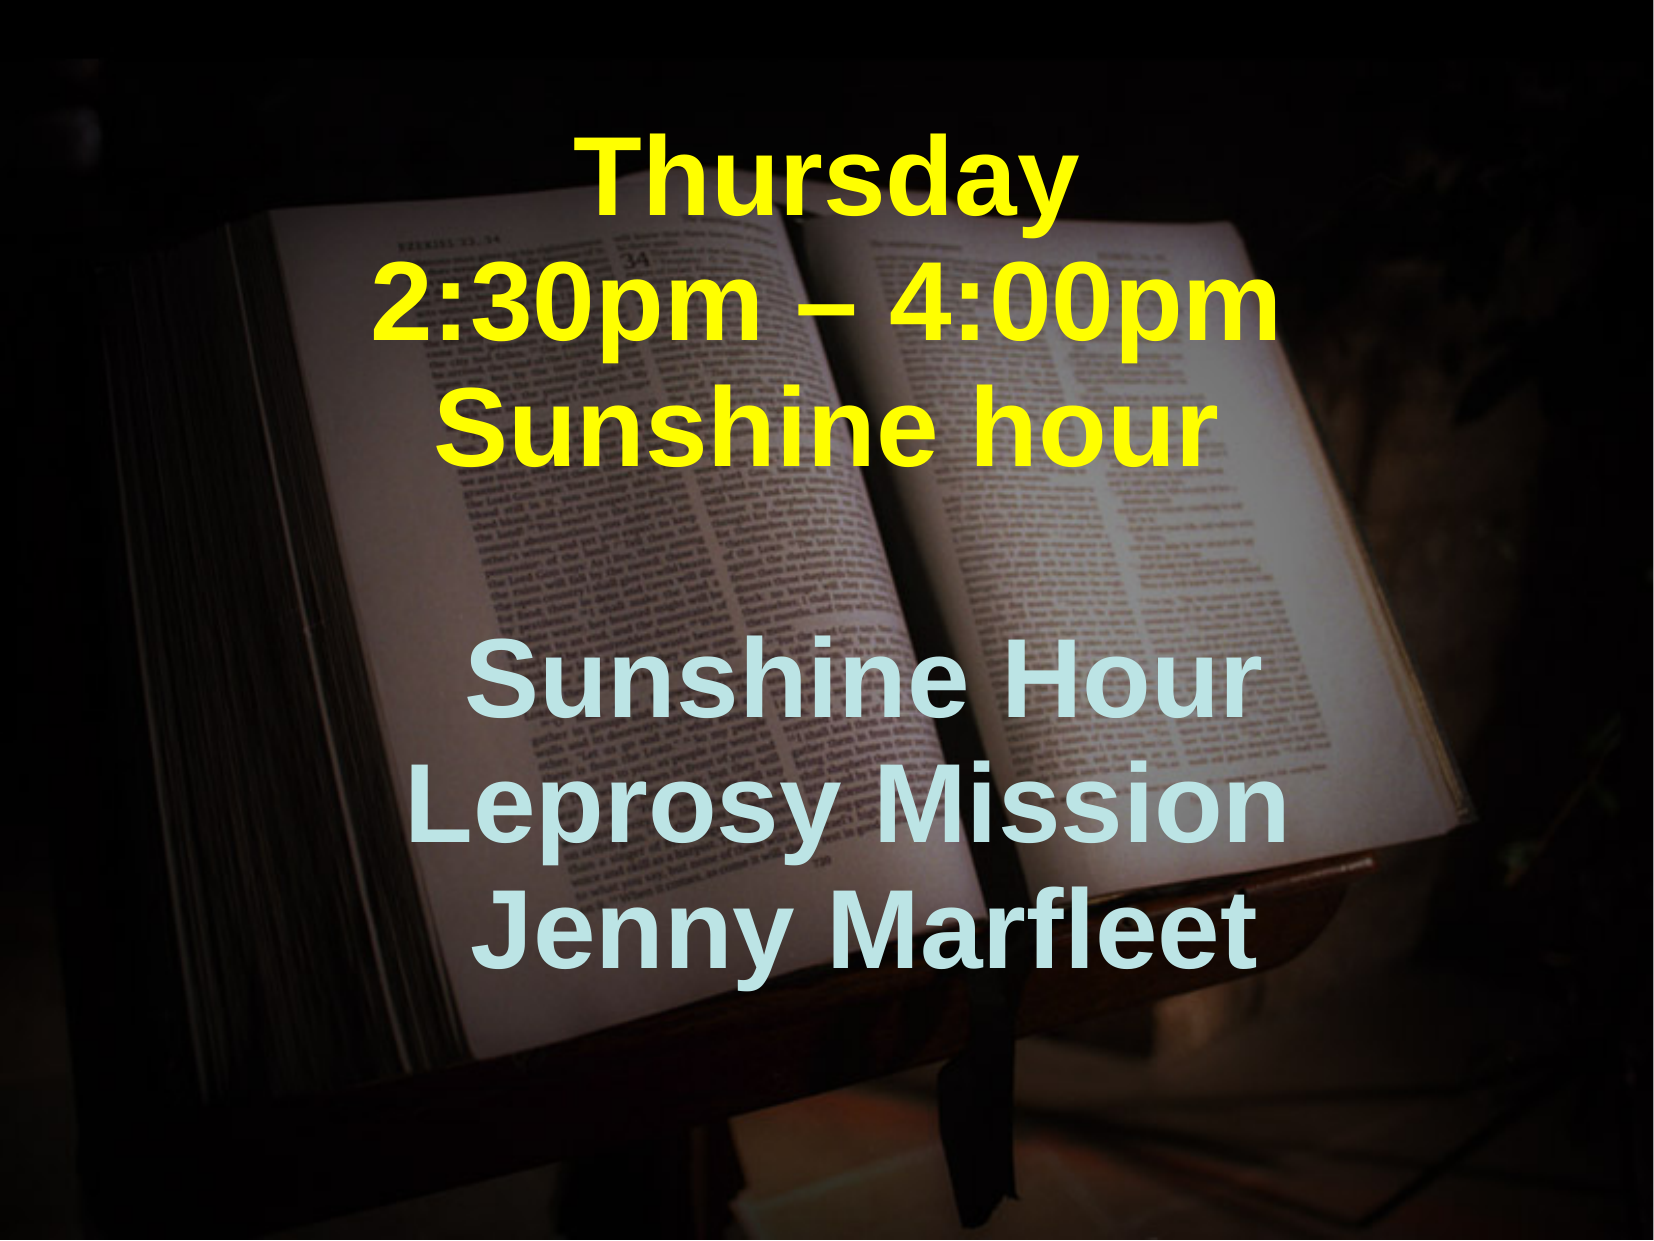

#
Thursday
2:30pm – 4:00pm
Sunshine hour
Sunshine Hour
Leprosy Mission
Jenny Marfleet